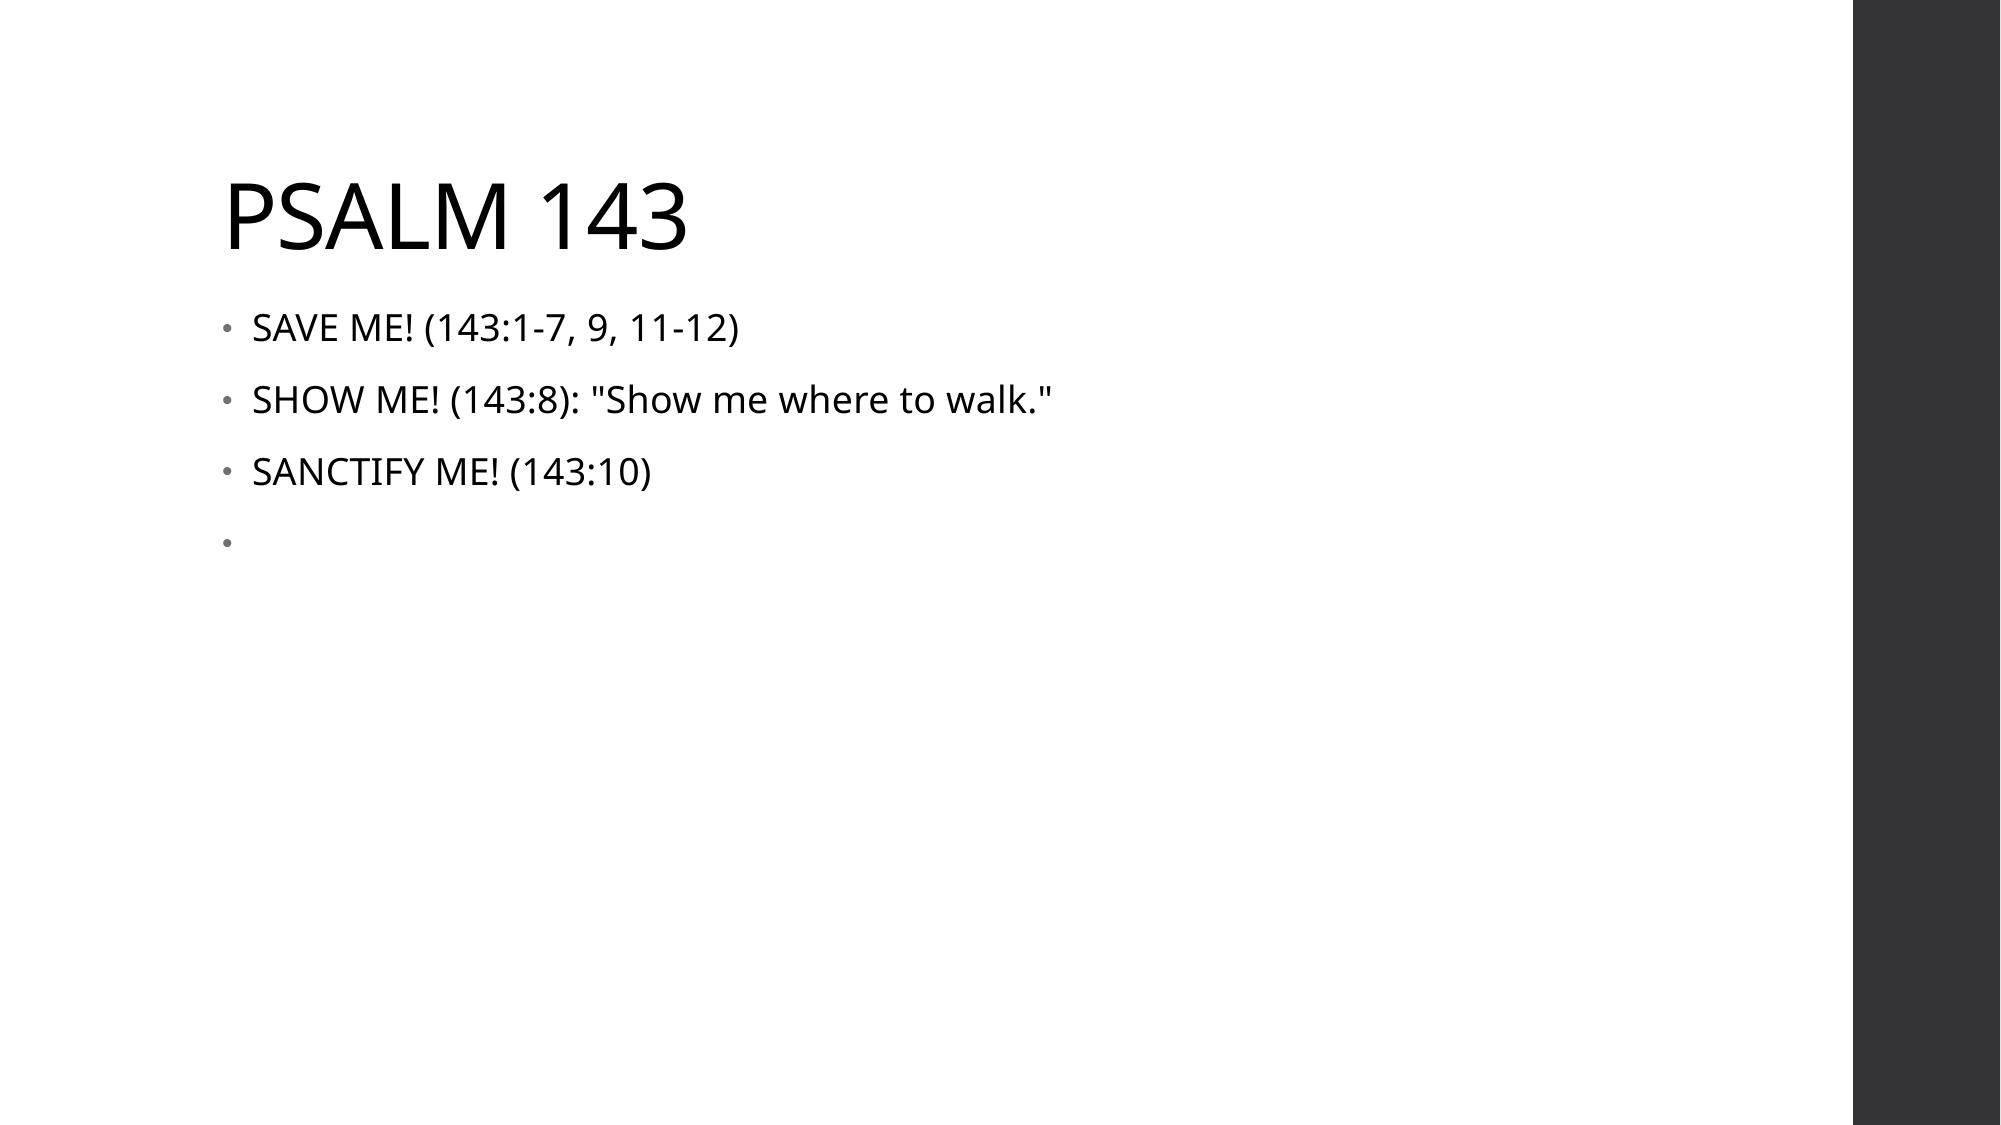

# PSALM 143
SAVE ME! (143:1-7, 9, 11-12)
SHOW ME! (143:8): "Show me where to walk."
SANCTIFY ME! (143:10)